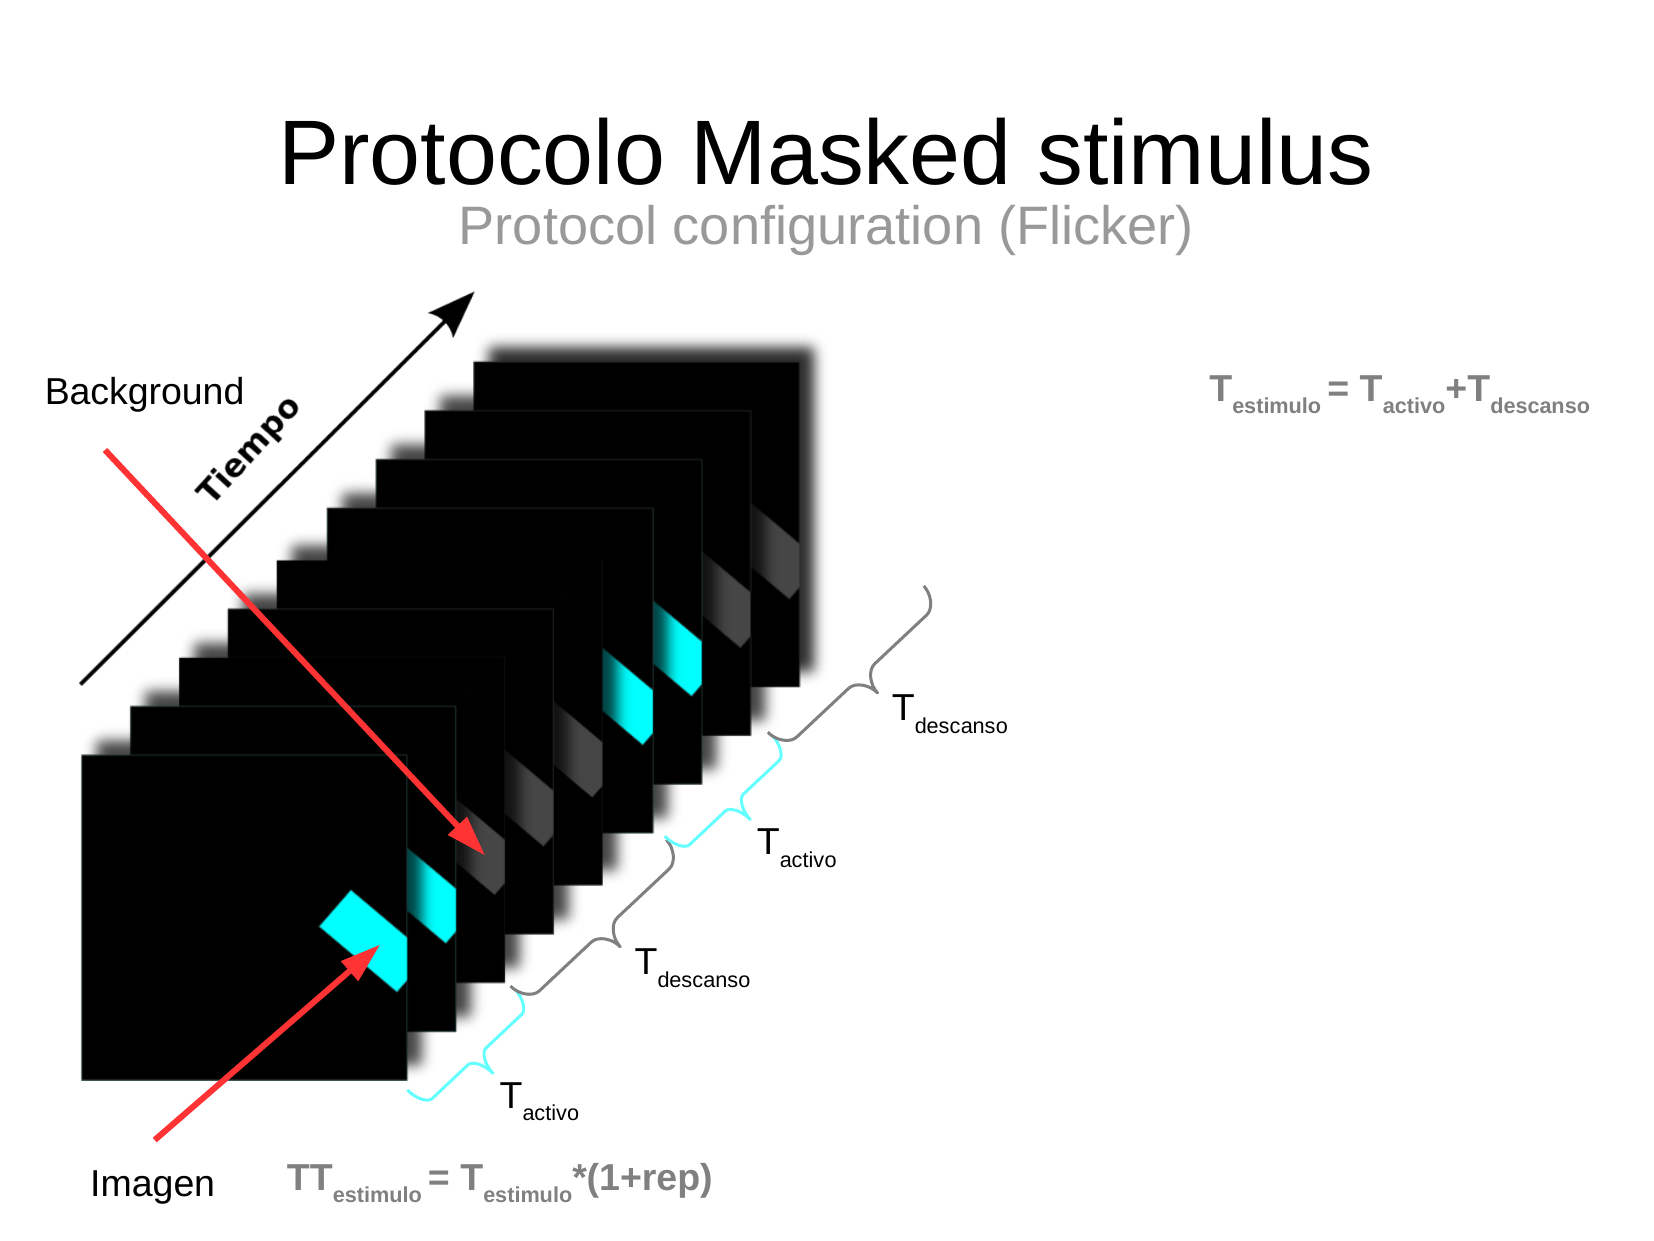

# Protocolo Masked stimulus
Protocol configuration (Flicker)
Testimulo = Tactivo+Tdescanso
Background
Tdescanso
Tactivo
Tdescanso
Tactivo
TTestimulo = Testimulo*(1+rep)
Imagen